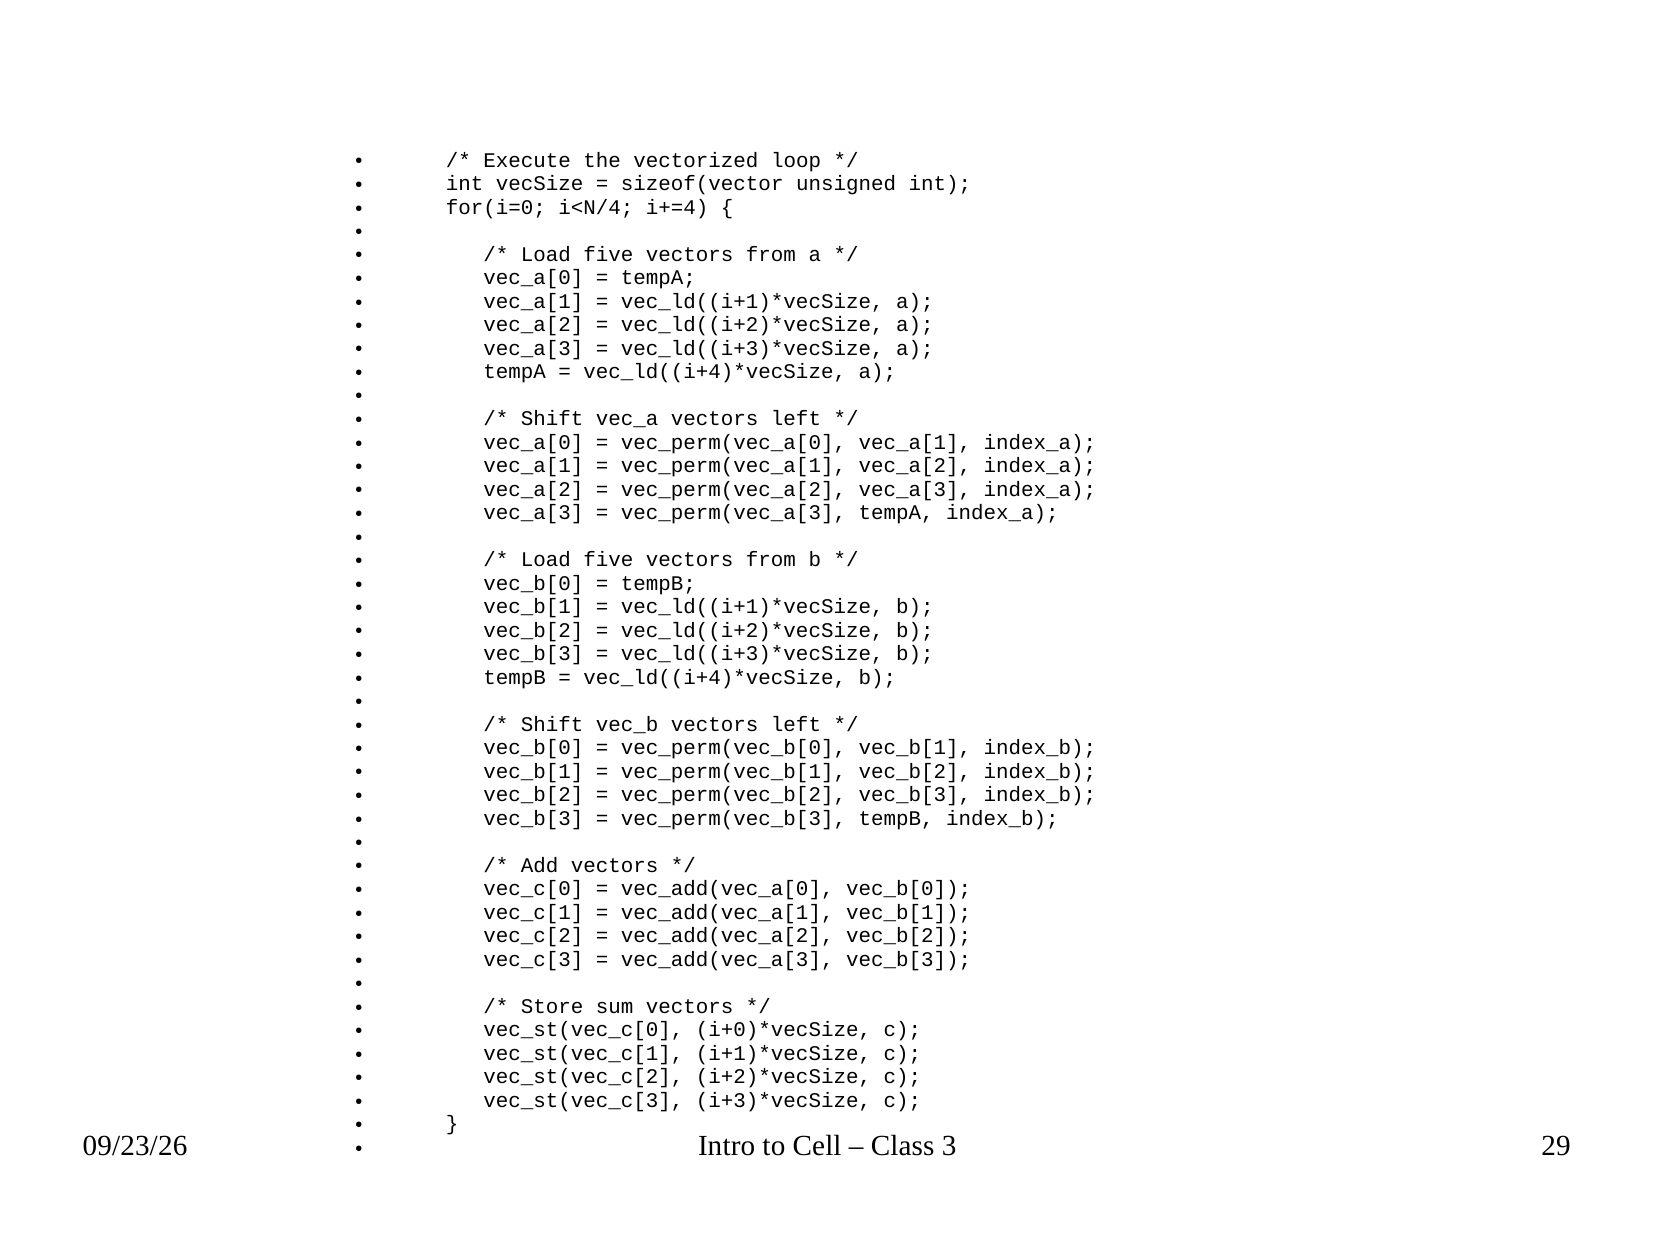

# /* Execute the vectorized loop */
 int vecSize = sizeof(vector unsigned int);
 for(i=0; i<N/4; i+=4) {
 /* Load five vectors from a */
 vec_a[0] = tempA;
 vec_a[1] = vec_ld((i+1)*vecSize, a);
 vec_a[2] = vec_ld((i+2)*vecSize, a);
 vec_a[3] = vec_ld((i+3)*vecSize, a);
 tempA = vec_ld((i+4)*vecSize, a);
 /* Shift vec_a vectors left */
 vec_a[0] = vec_perm(vec_a[0], vec_a[1], index_a);
 vec_a[1] = vec_perm(vec_a[1], vec_a[2], index_a);
 vec_a[2] = vec_perm(vec_a[2], vec_a[3], index_a);
 vec_a[3] = vec_perm(vec_a[3], tempA, index_a);
 /* Load five vectors from b */
 vec_b[0] = tempB;
 vec_b[1] = vec_ld((i+1)*vecSize, b);
 vec_b[2] = vec_ld((i+2)*vecSize, b);
 vec_b[3] = vec_ld((i+3)*vecSize, b);
 tempB = vec_ld((i+4)*vecSize, b);
 /* Shift vec_b vectors left */
 vec_b[0] = vec_perm(vec_b[0], vec_b[1], index_b);
 vec_b[1] = vec_perm(vec_b[1], vec_b[2], index_b);
 vec_b[2] = vec_perm(vec_b[2], vec_b[3], index_b);
 vec_b[3] = vec_perm(vec_b[3], tempB, index_b);
 /* Add vectors */
 vec_c[0] = vec_add(vec_a[0], vec_b[0]);
 vec_c[1] = vec_add(vec_a[1], vec_b[1]);
 vec_c[2] = vec_add(vec_a[2], vec_b[2]);
 vec_c[3] = vec_add(vec_a[3], vec_b[3]);
 /* Store sum vectors */
 vec_st(vec_c[0], (i+0)*vecSize, c);
 vec_st(vec_c[1], (i+1)*vecSize, c);
 vec_st(vec_c[2], (i+2)*vecSize, c);
 vec_st(vec_c[3], (i+3)*vecSize, c);
 }
Cell Programming Workshop
29